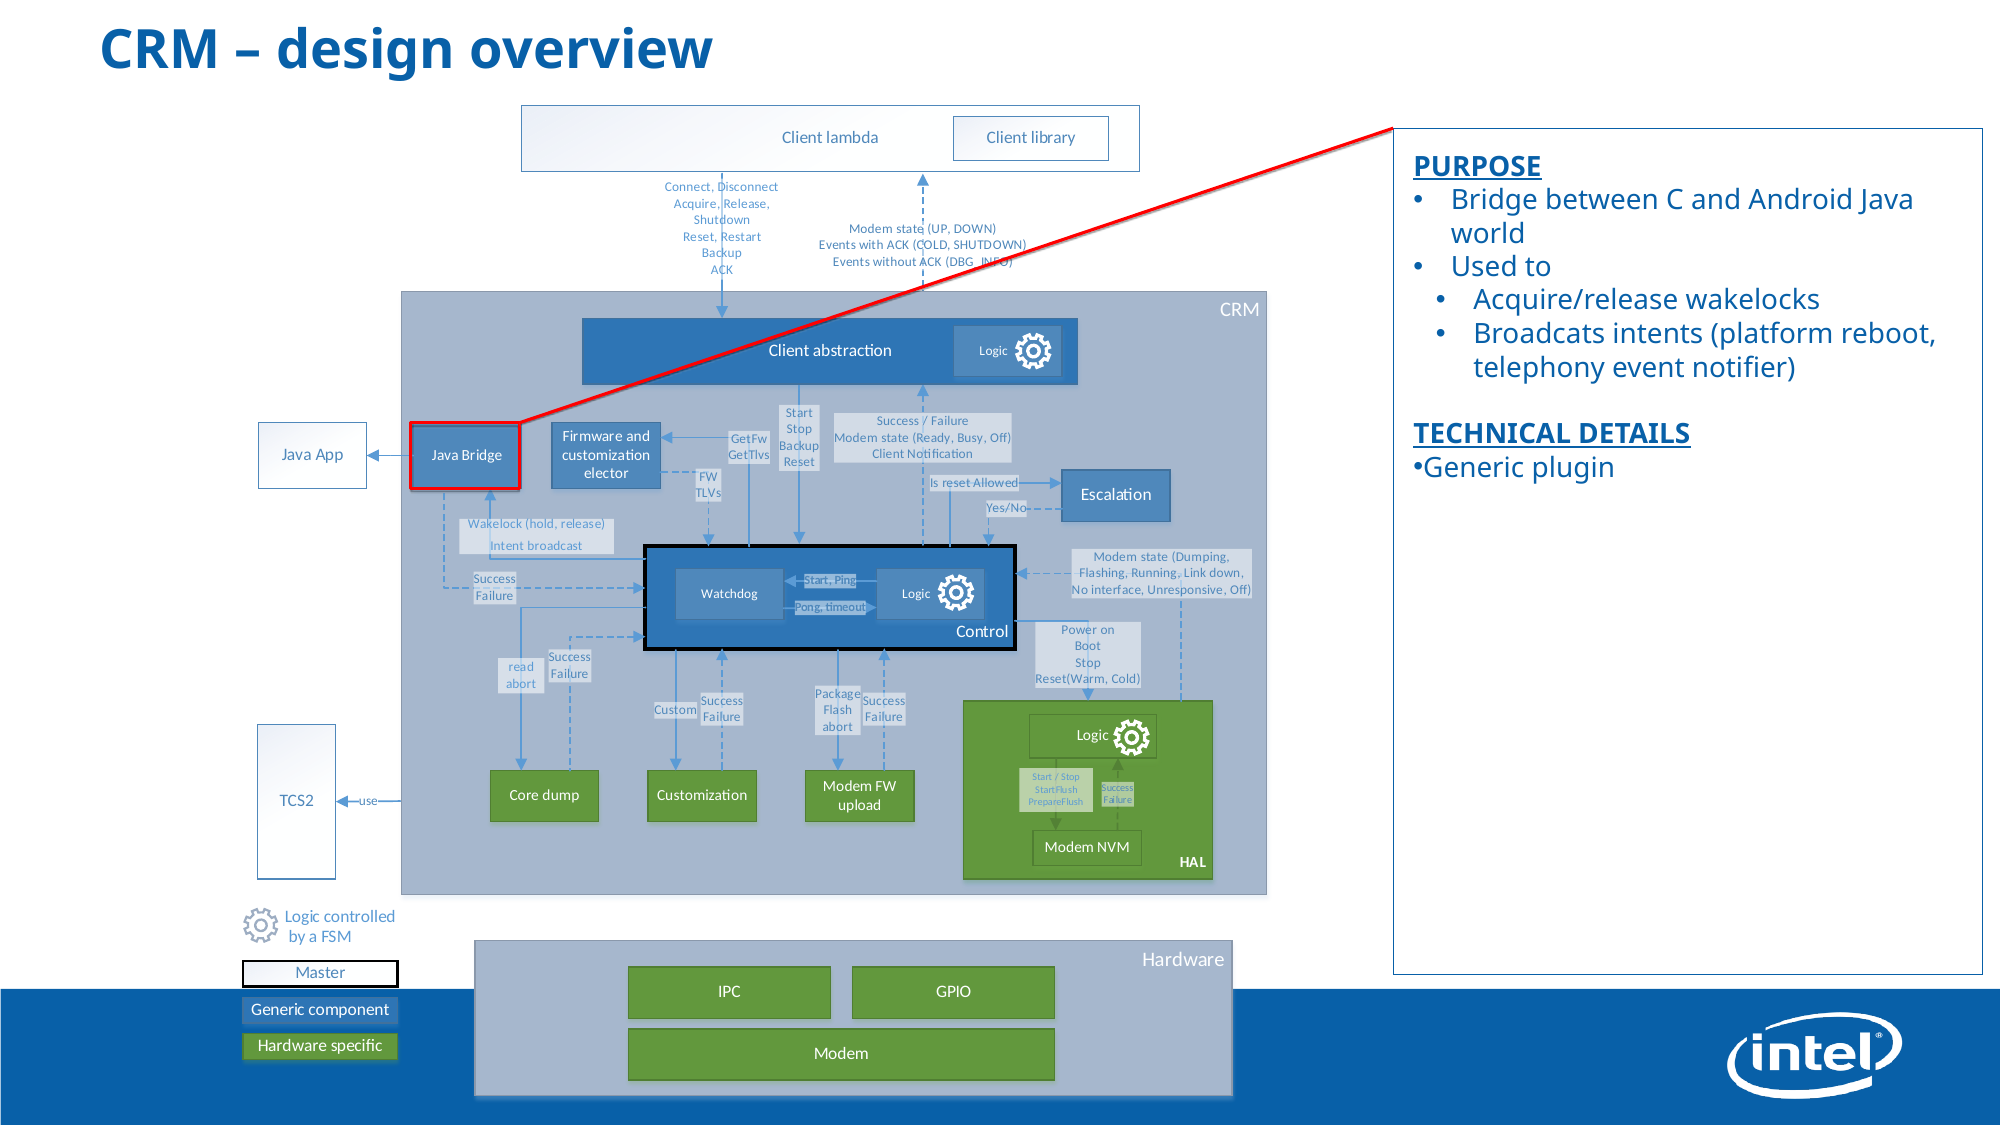

# CRM – design overview
PURPOSE
Bridge between C and Android Java world
Used to
Acquire/release wakelocks
Broadcats intents (platform reboot, telephony event notifier)
TECHNICAL DETAILS
Generic plugin